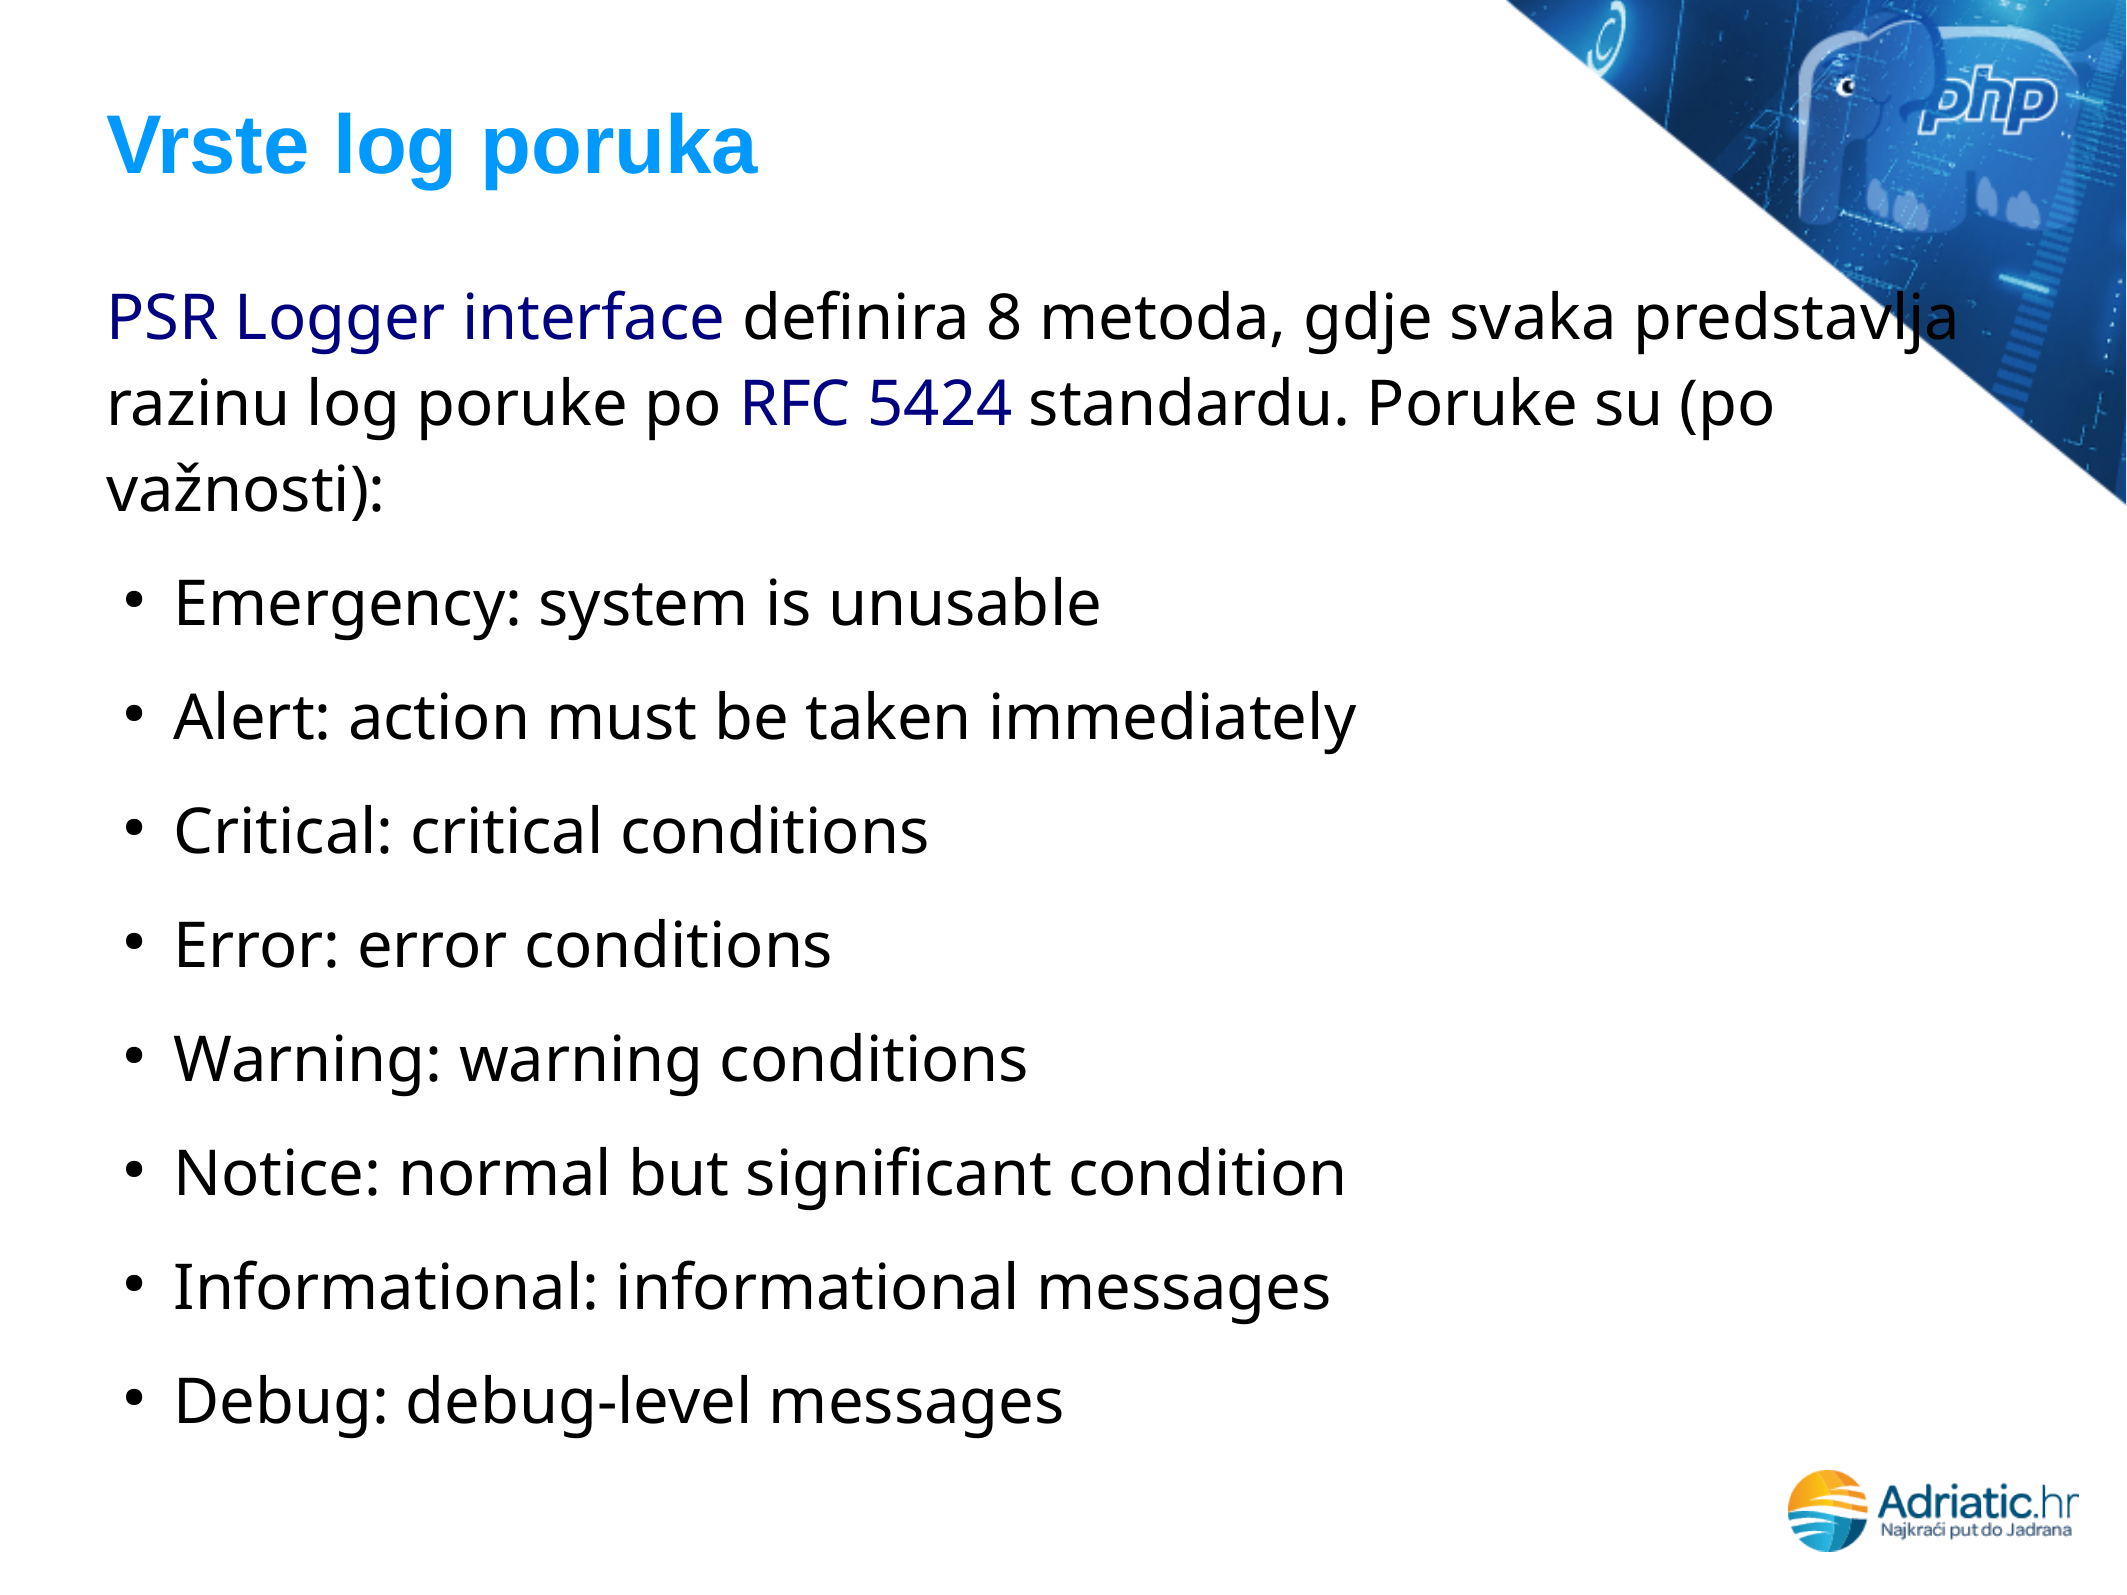

# Vrste log poruka
PSR Logger interface definira 8 metoda, gdje svaka predstavlja razinu log poruke po RFC 5424 standardu. Poruke su (po važnosti):
Emergency: system is unusable
Alert: action must be taken immediately
Critical: critical conditions
Error: error conditions
Warning: warning conditions
Notice: normal but significant condition
Informational: informational messages
Debug: debug-level messages